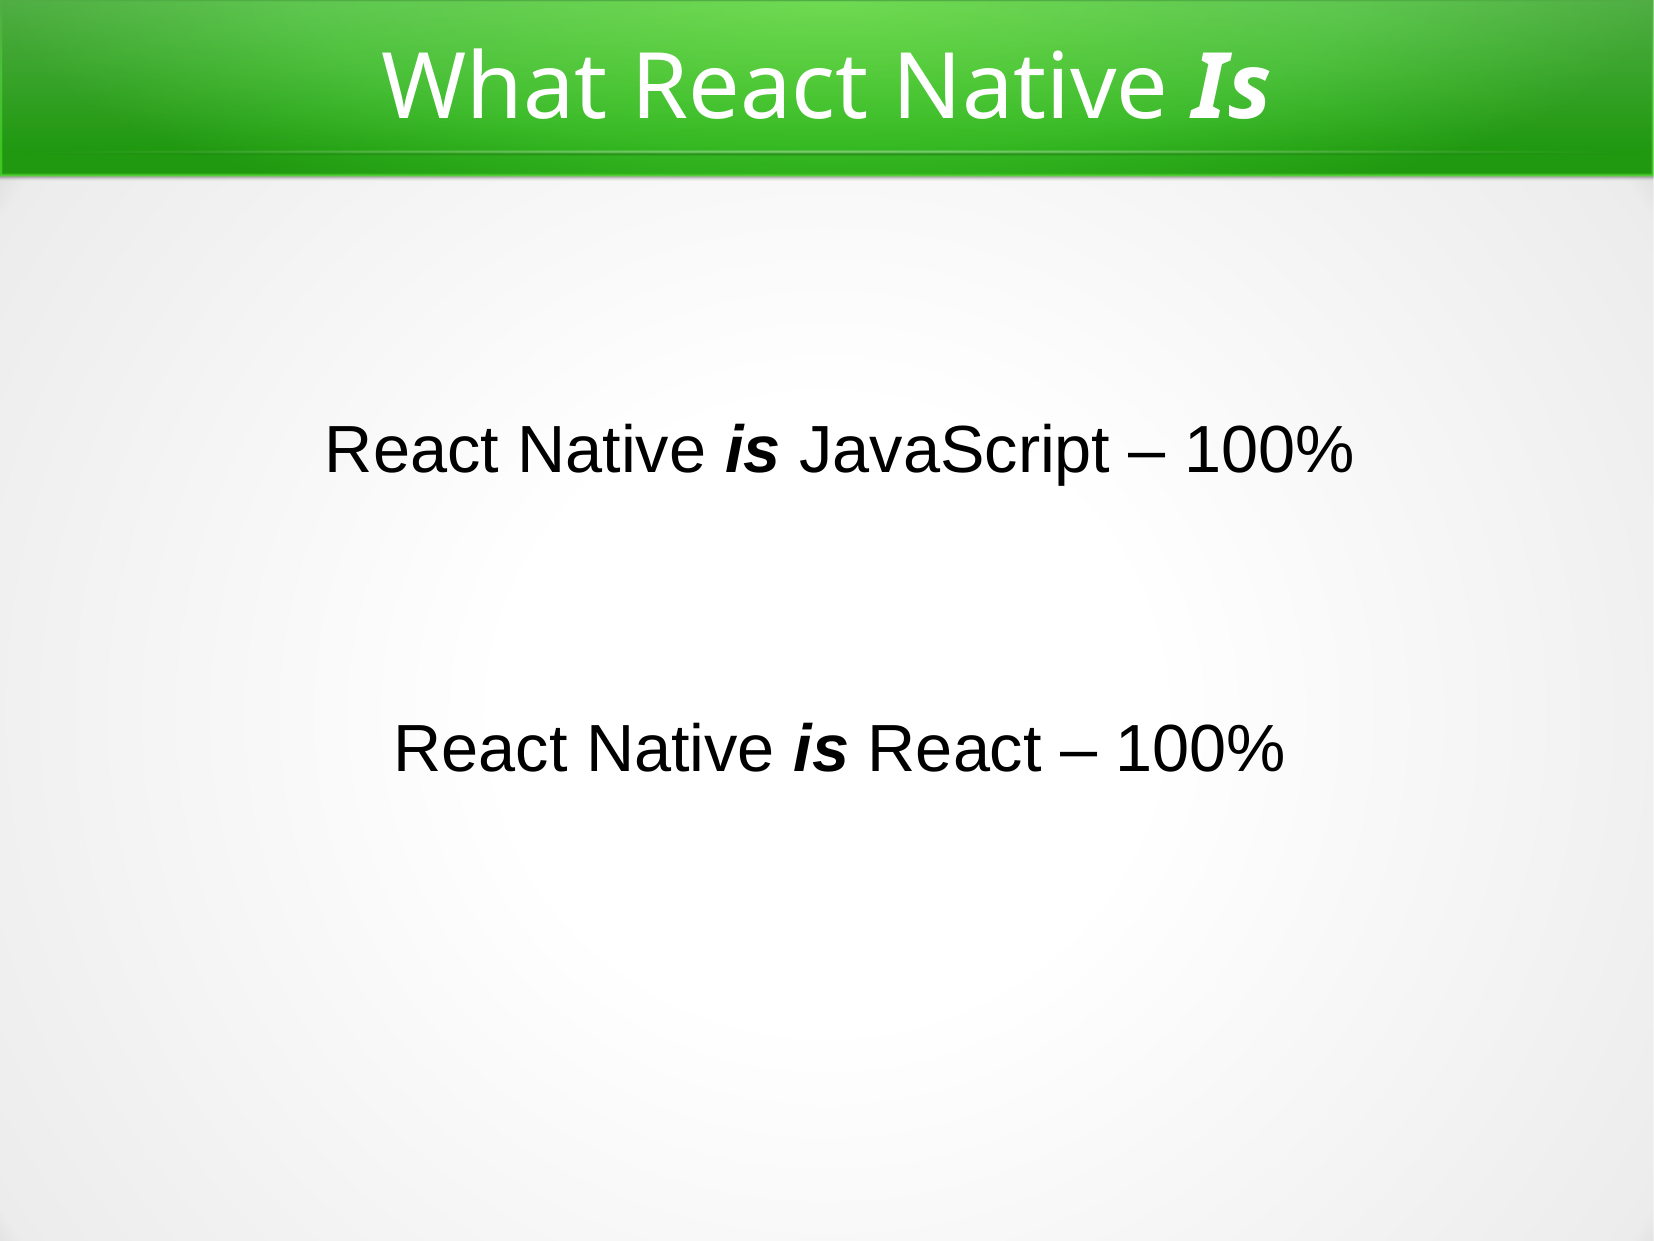

# What React Native Is
React Native is JavaScript – 100%
React Native is React – 100%